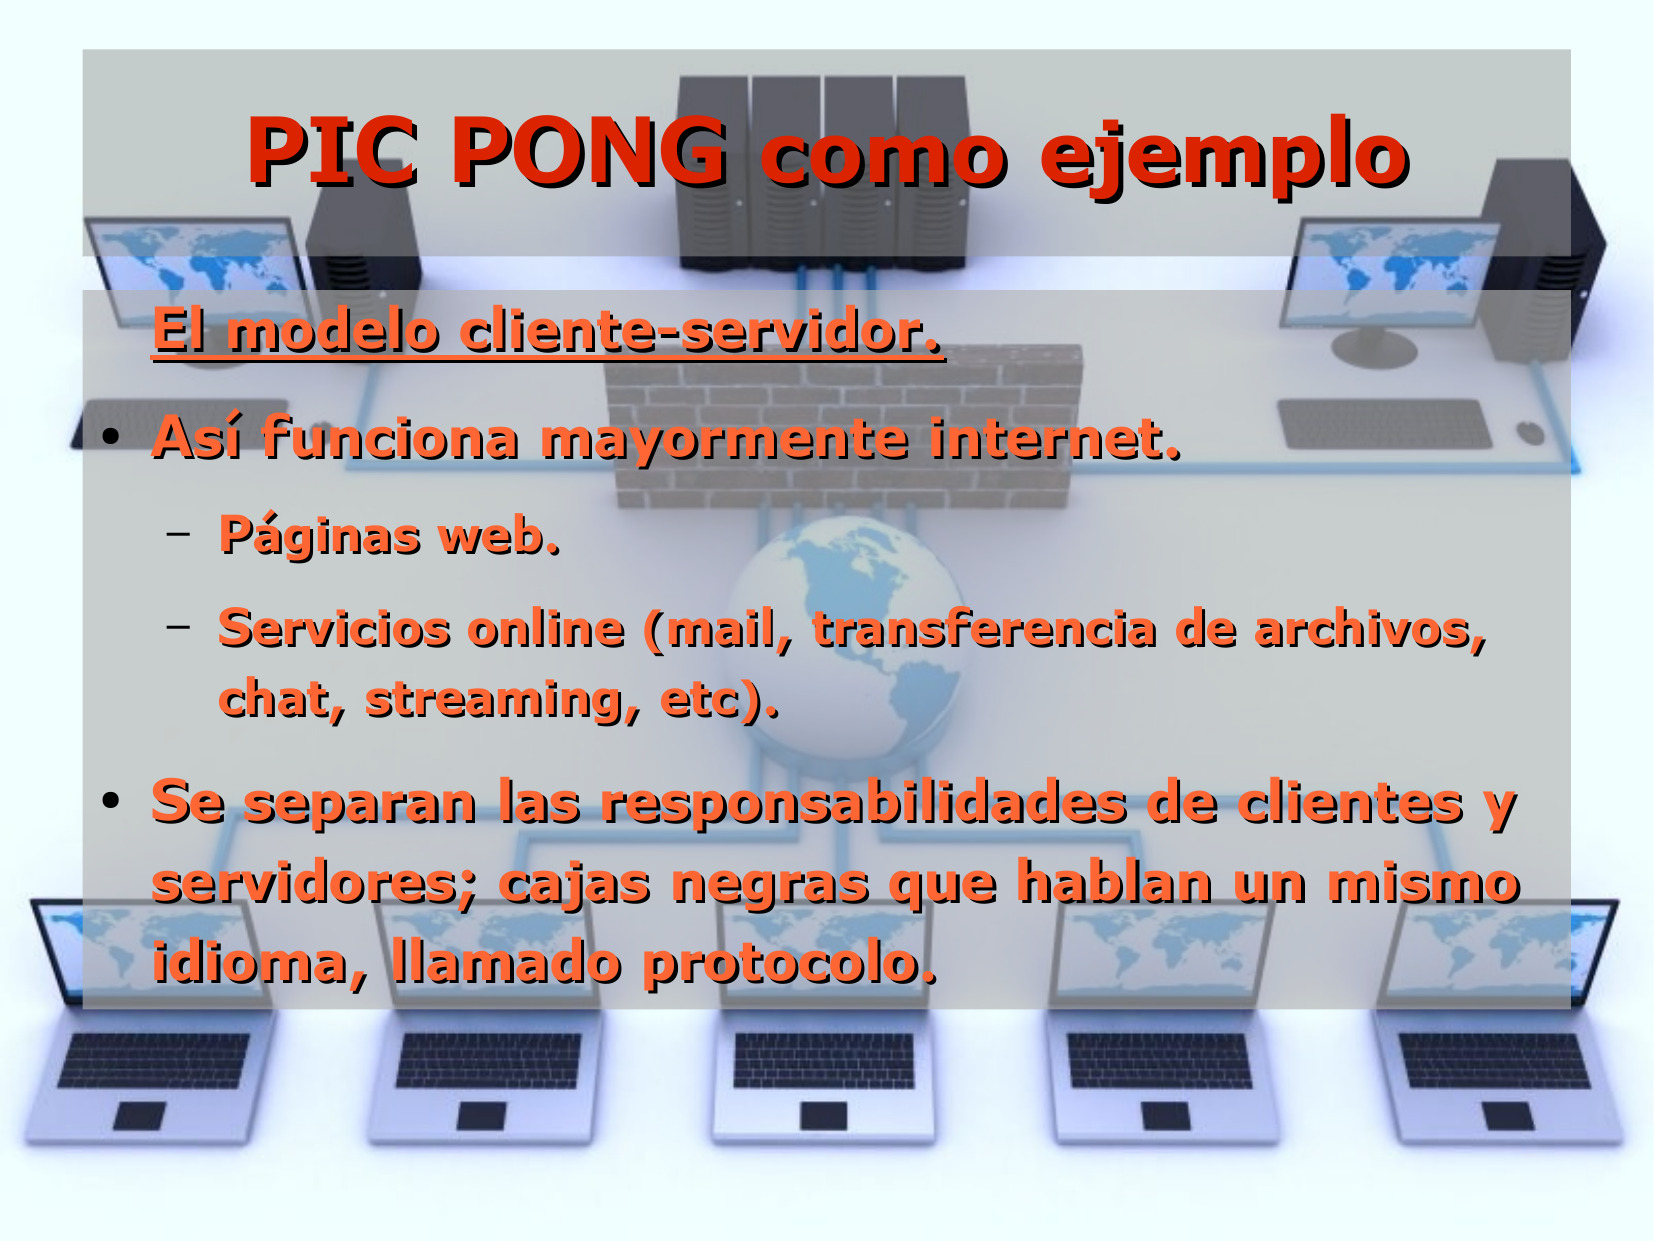

# PIC PONG como ejemplo
El modelo cliente-servidor.
Así funciona mayormente internet.
Páginas web.
Servicios online (mail, transferencia de archivos, chat, streaming, etc).
Se separan las responsabilidades de clientes y servidores; cajas negras que hablan un mismo idioma, llamado protocolo.